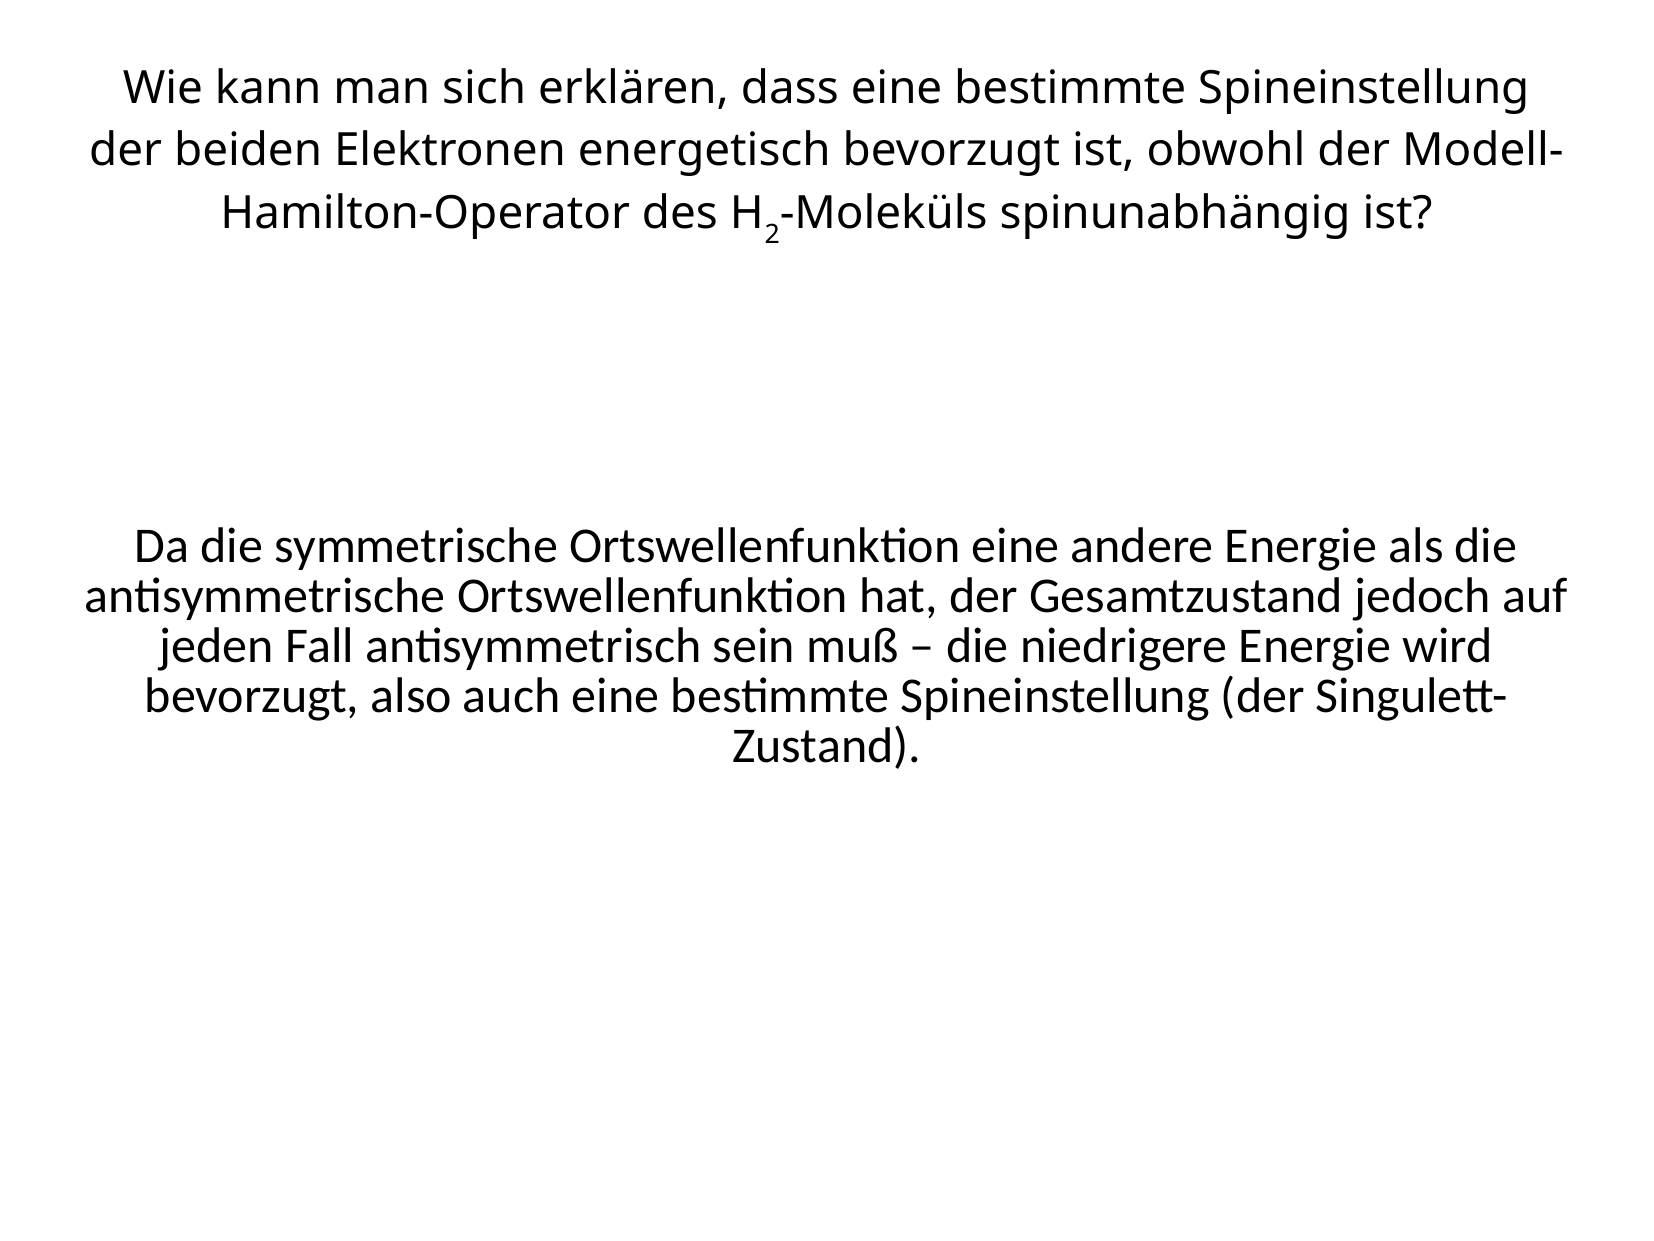

# Wie kann man sich erklären, dass eine bestimmte Spineinstellung der beiden Elektronen energetisch bevorzugt ist, obwohl der Modell-Hamilton-Operator des H2-Moleküls spinunabhängig ist?
Da die symmetrische Ortswellenfunktion eine andere Energie als die antisymmetrische Ortswellenfunktion hat, der Gesamtzustand jedoch auf jeden Fall antisymmetrisch sein muß – die niedrigere Energie wird bevorzugt, also auch eine bestimmte Spineinstellung (der Singulett-Zustand).